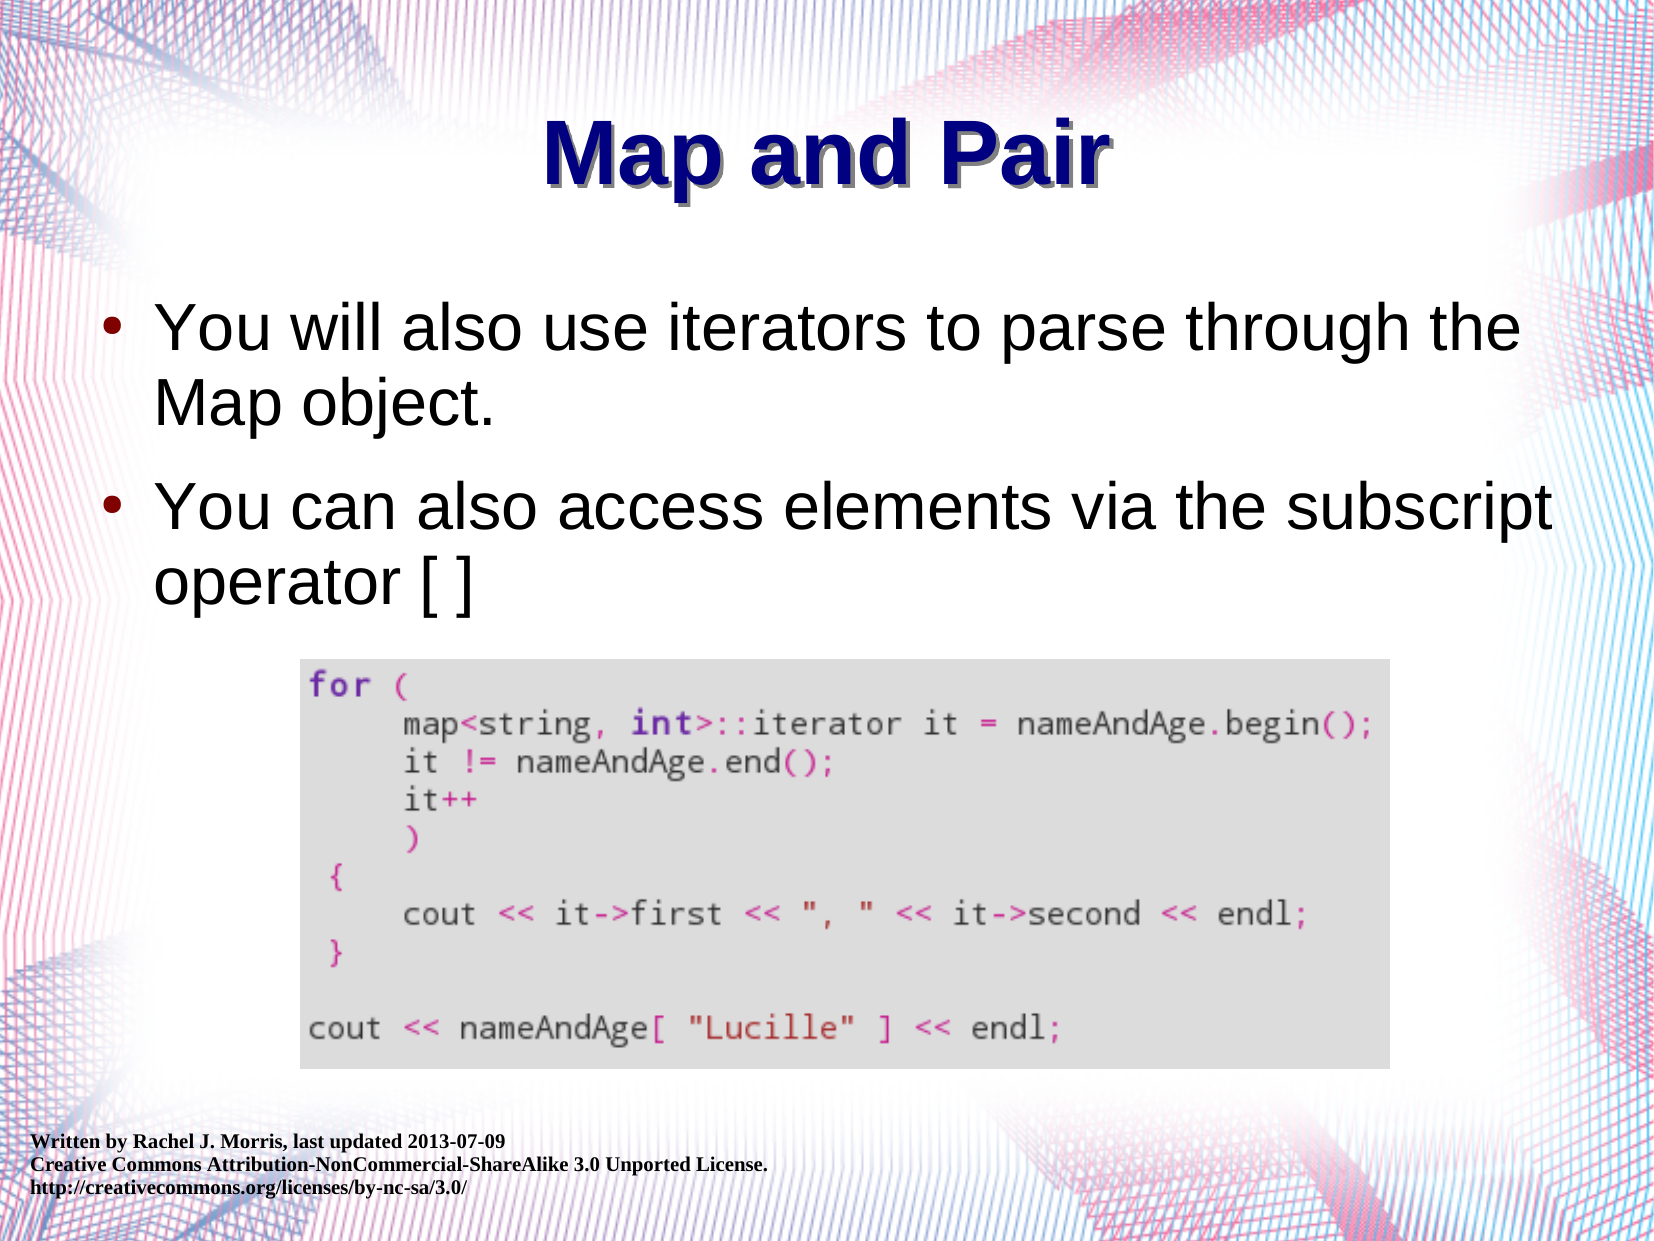

# Map and Pair
You will also use iterators to parse through the Map object.
You can also access elements via the subscript operator [ ]